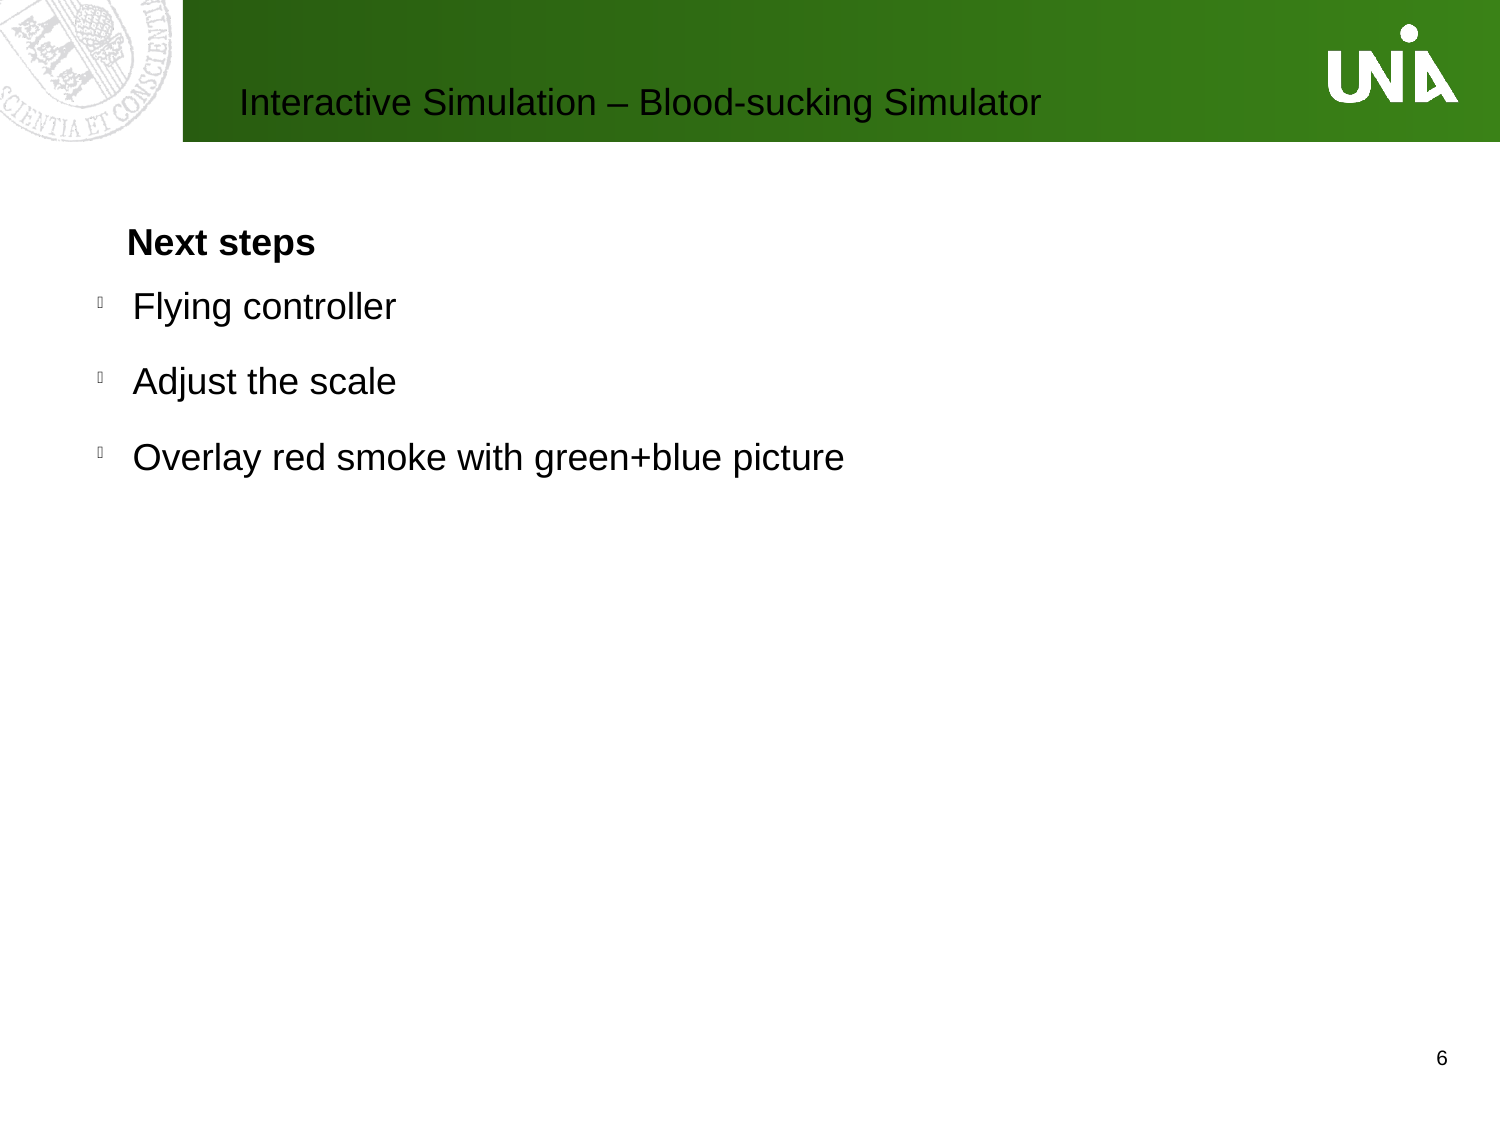

Interactive Simulation – Blood-sucking Simulator
Next steps
Flying controller
Adjust the scale
Overlay red smoke with green+blue picture